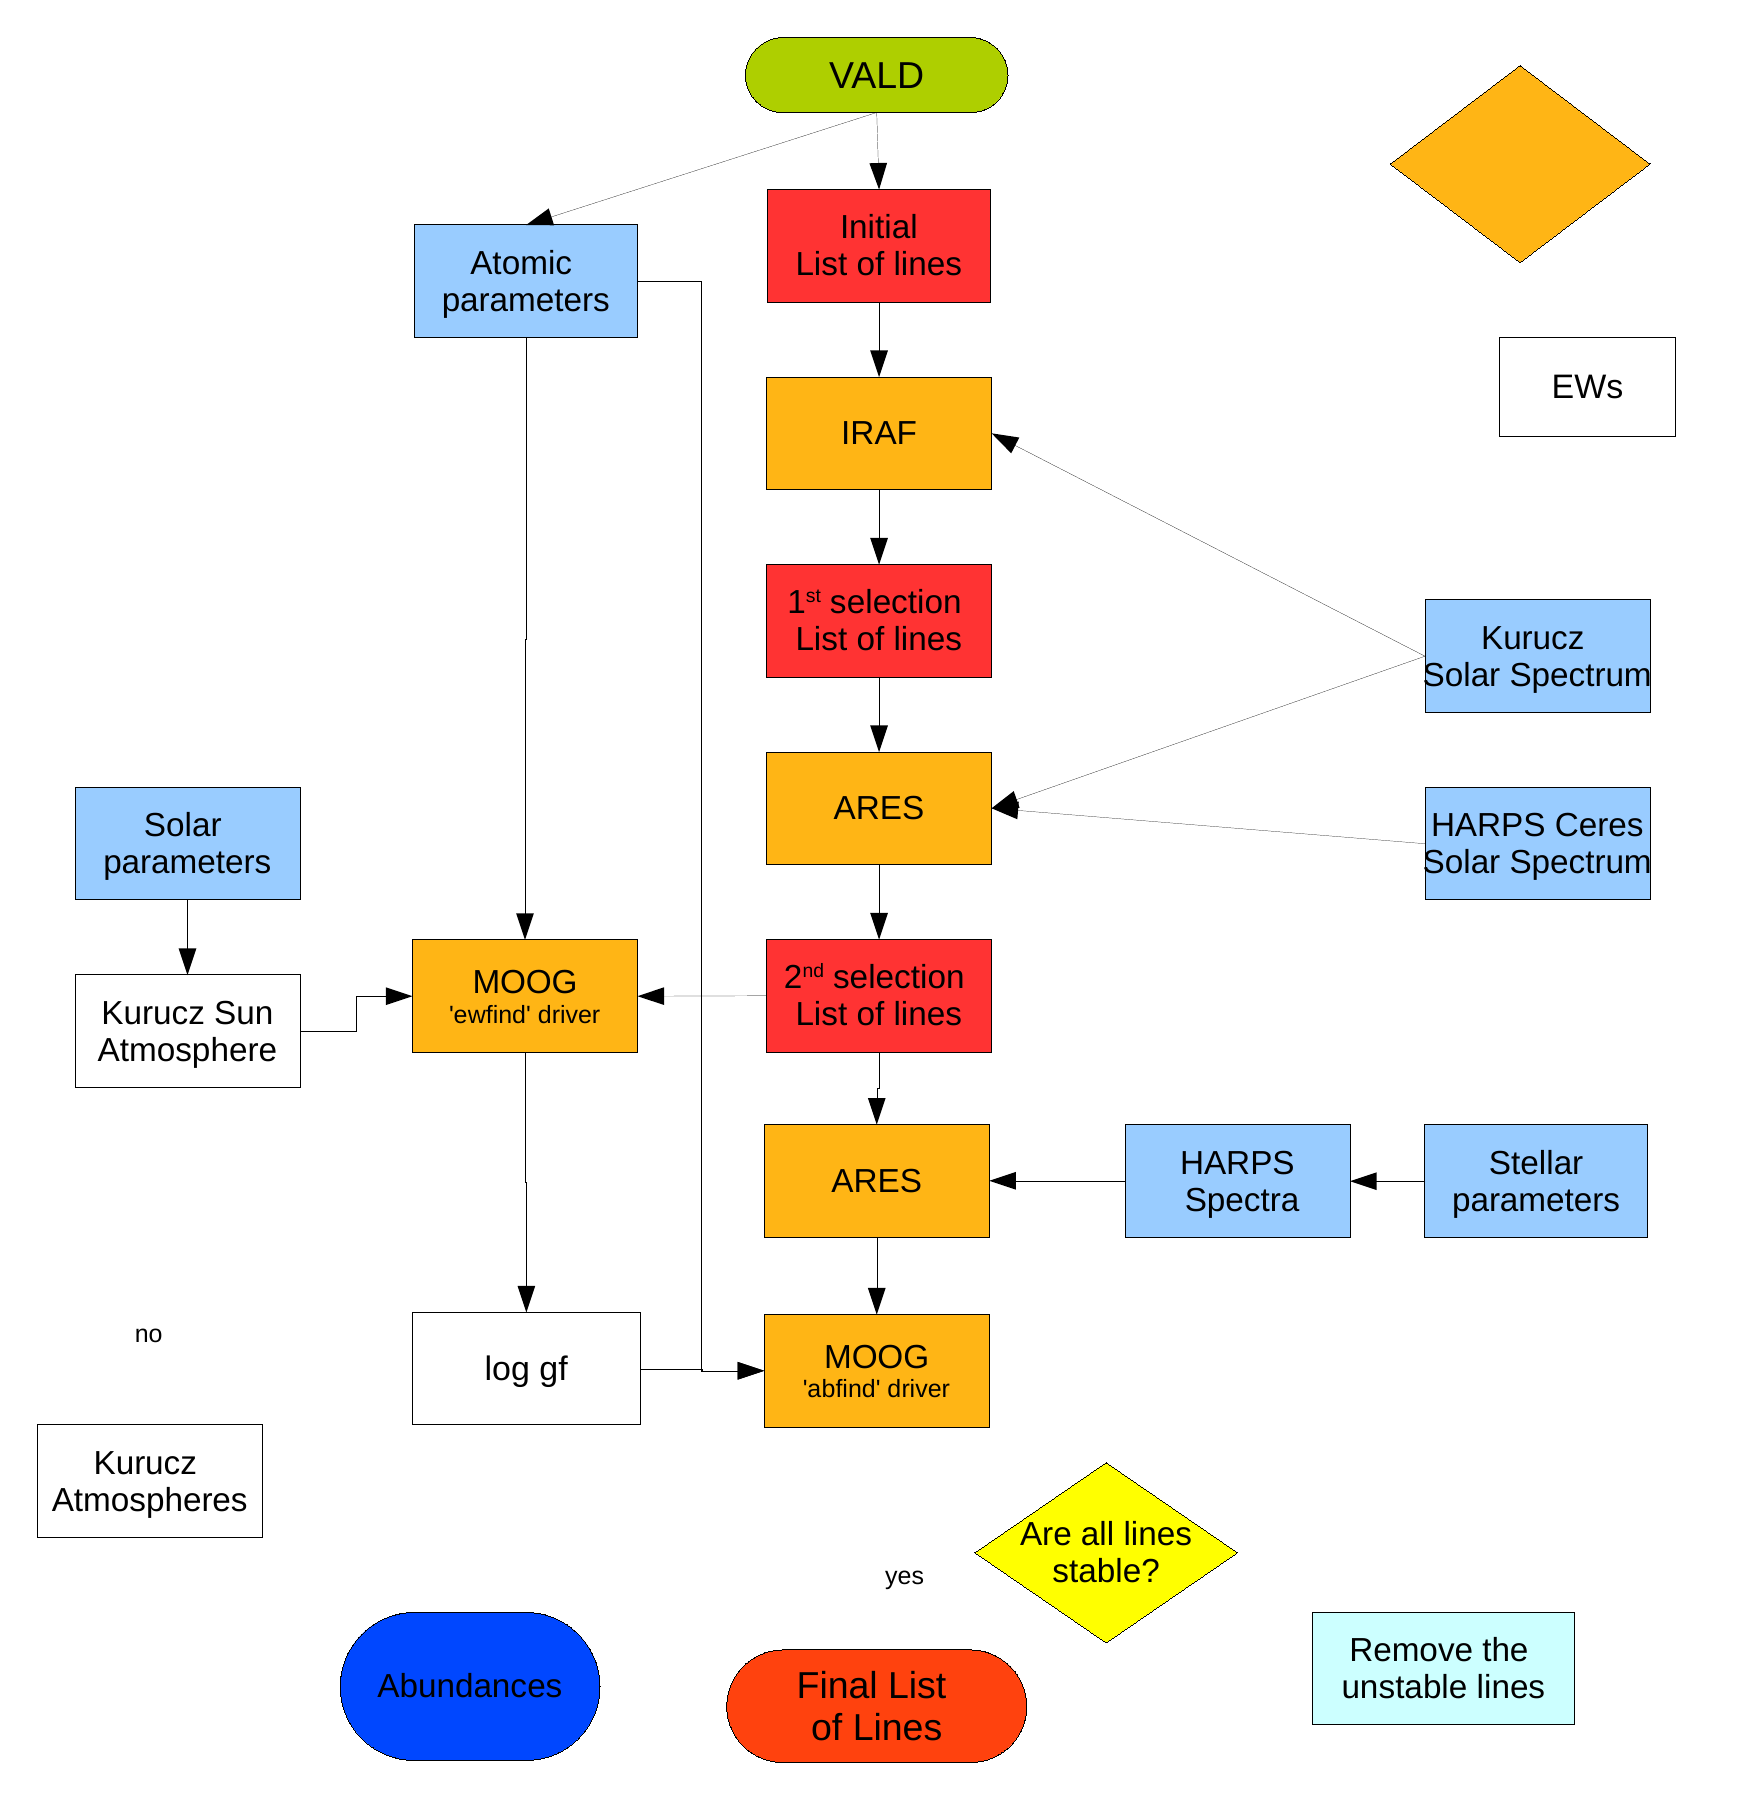

VALD
Initial
List of lines
Atomic
parameters
EWs
IRAF
1st selection
List of lines
Kurucz
Solar Spectrum
ARES
Solar
parameters
HARPS Ceres
Solar Spectrum
2nd selection
List of lines
MOOG
'ewfind' driver
Kurucz Sun
Atmosphere
ARES
HARPS
 Spectra
Stellar
parameters
no
log gf
MOOG
'abfind' driver
Kurucz
Atmospheres
Are all lines
stable?
yes
Abundances
Remove the
unstable lines
Final List
of Lines